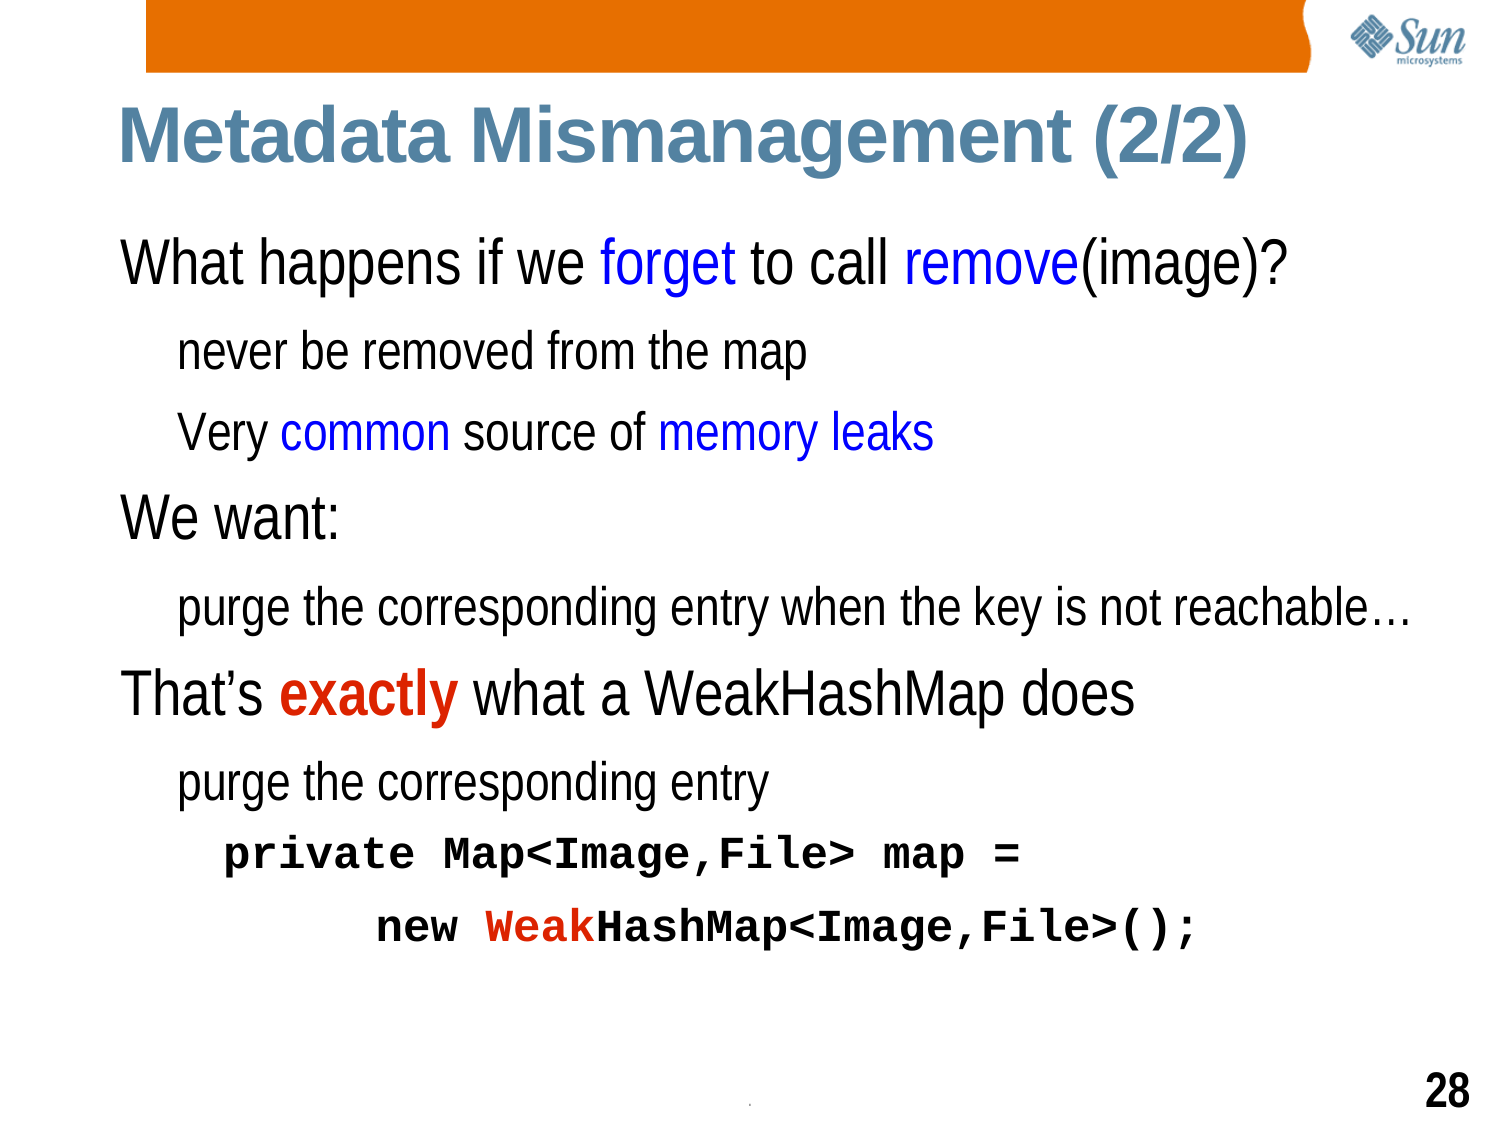

# Metadata Mismanagement (2/2)
What happens if we forget to call remove(image)?
never be removed from the map
Very common source of memory leaks
We want:
purge the corresponding entry when the key is not reachable…
That’s exactly what a WeakHashMap does
purge the corresponding entry
 private Map<Image,File> map =
 new WeakHashMap<Image,File>();